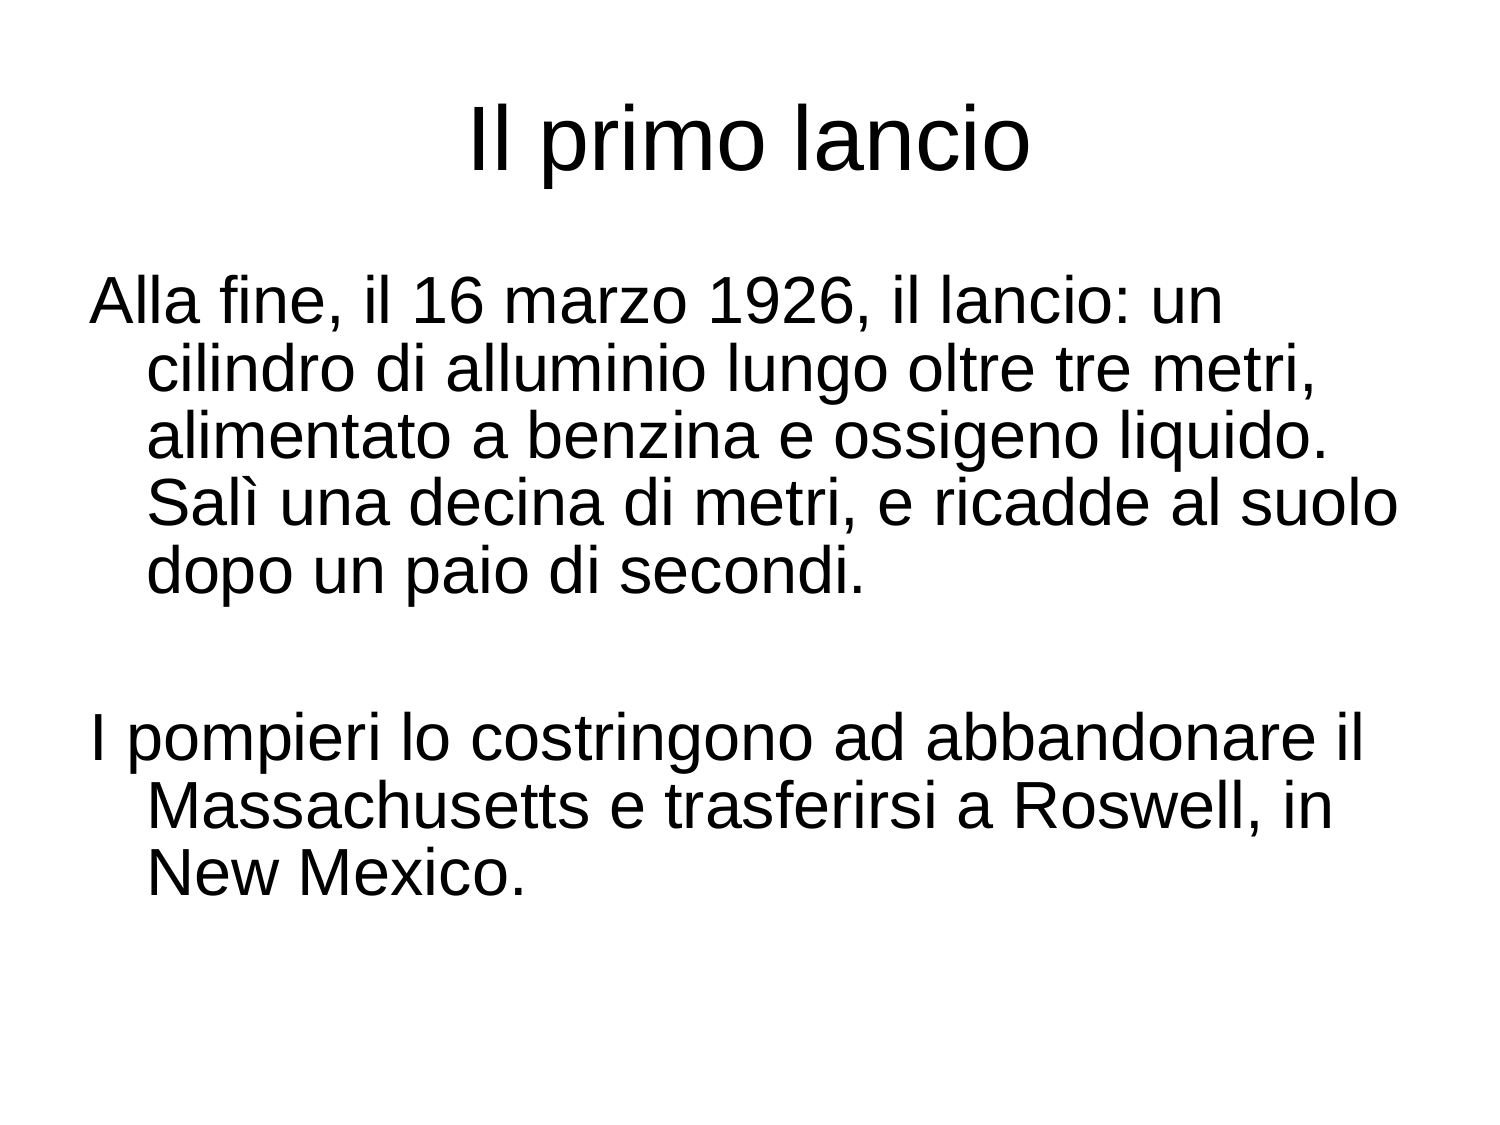

# Il primo lancio
Alla fine, il 16 marzo 1926, il lancio: un cilindro di alluminio lungo oltre tre metri, alimentato a benzina e ossigeno liquido. Salì una decina di metri, e ricadde al suolo dopo un paio di secondi.
I pompieri lo costringono ad abbandonare il Massachusetts e trasferirsi a Roswell, in New Mexico.